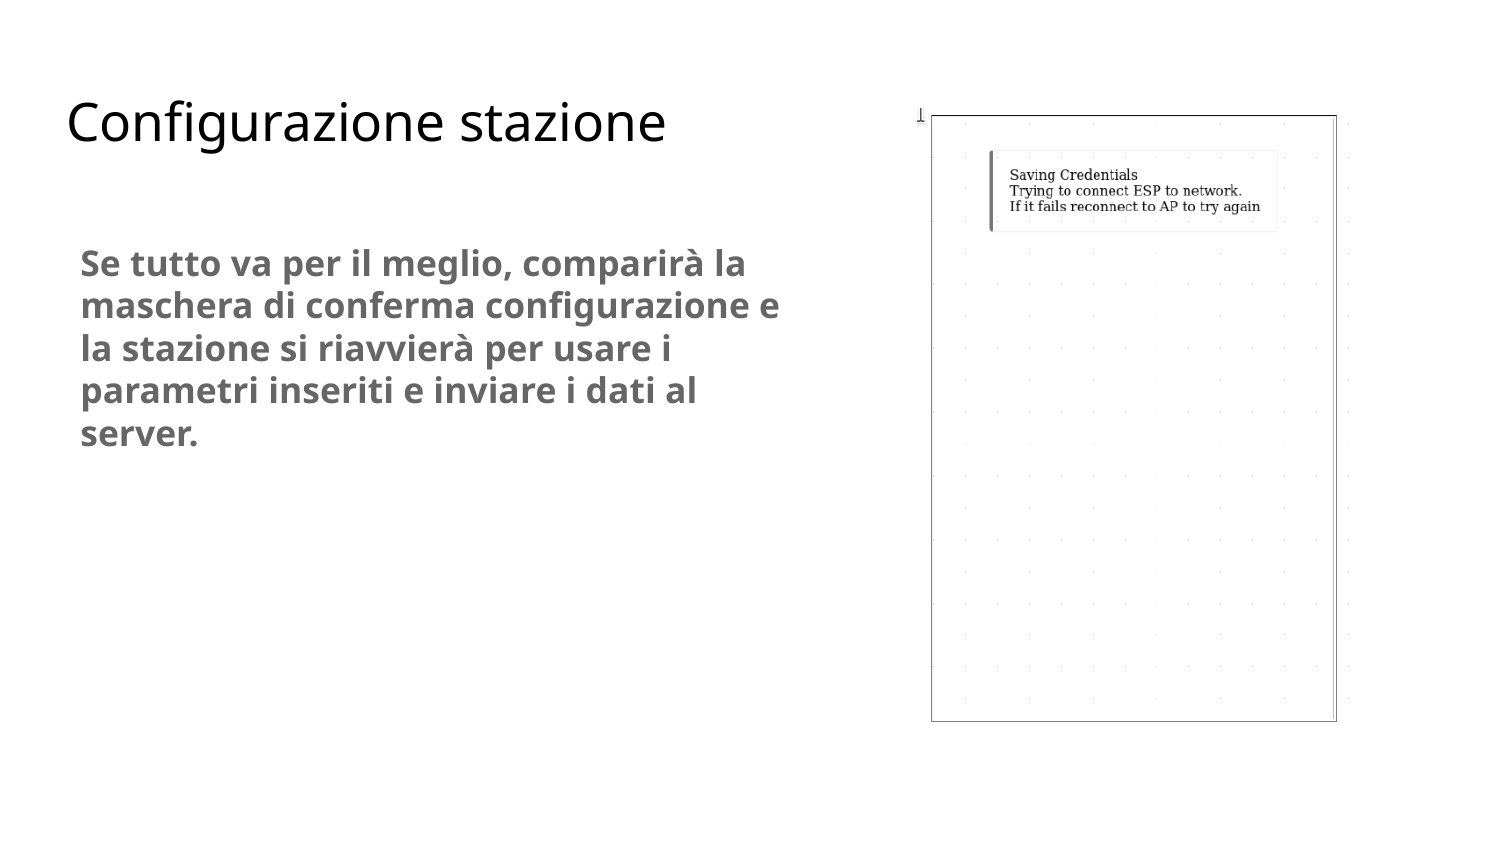

# Configurazione stazione
Se tutto va per il meglio, comparirà la maschera di conferma configurazione e la stazione si riavvierà per usare i parametri inseriti e inviare i dati al server.